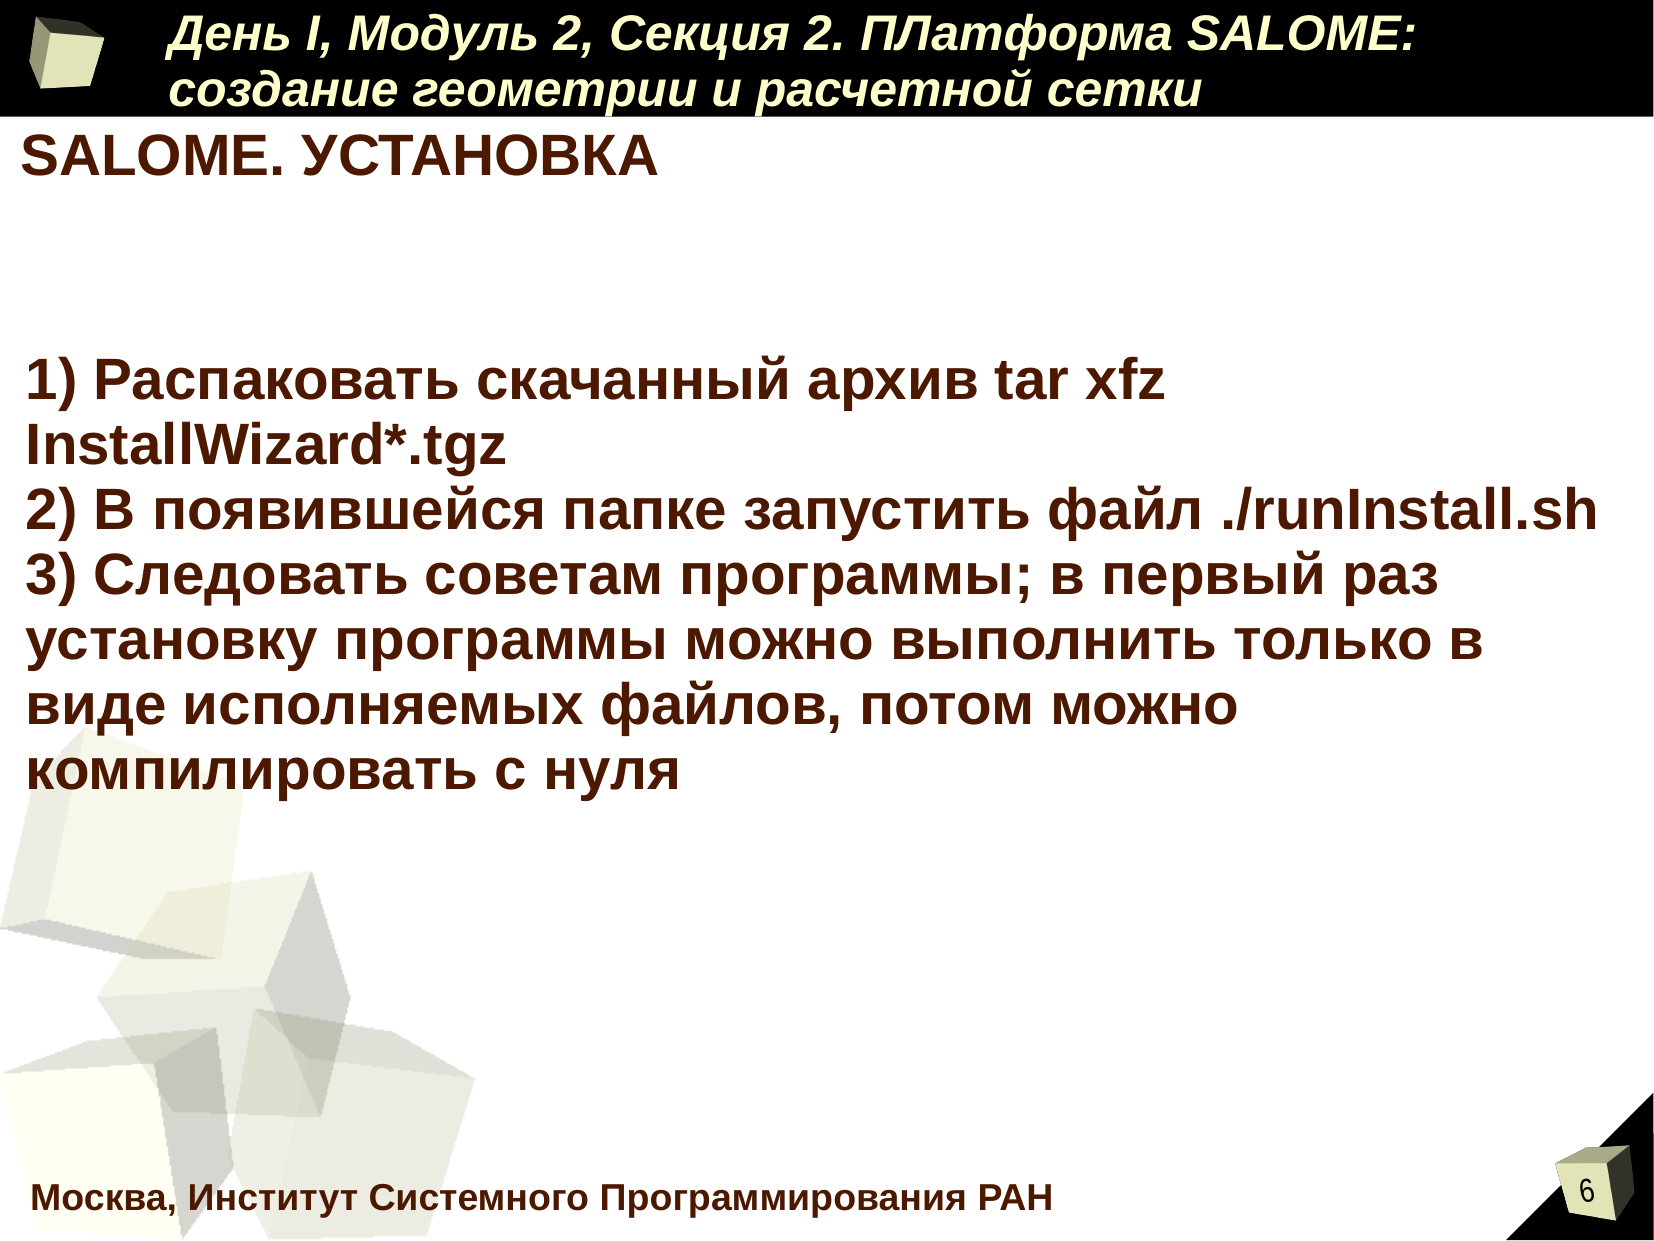

SALOME. УСТАНОВКА
1) Распаковать скачанный архив tar xfz InstallWizard*.tgz
2) В появившейся папке запустить файл ./runInstall.sh
3) Следовать советам программы; в первый раз установку программы можно выполнить только в виде исполняемых файлов, потом можно компилировать с нуля